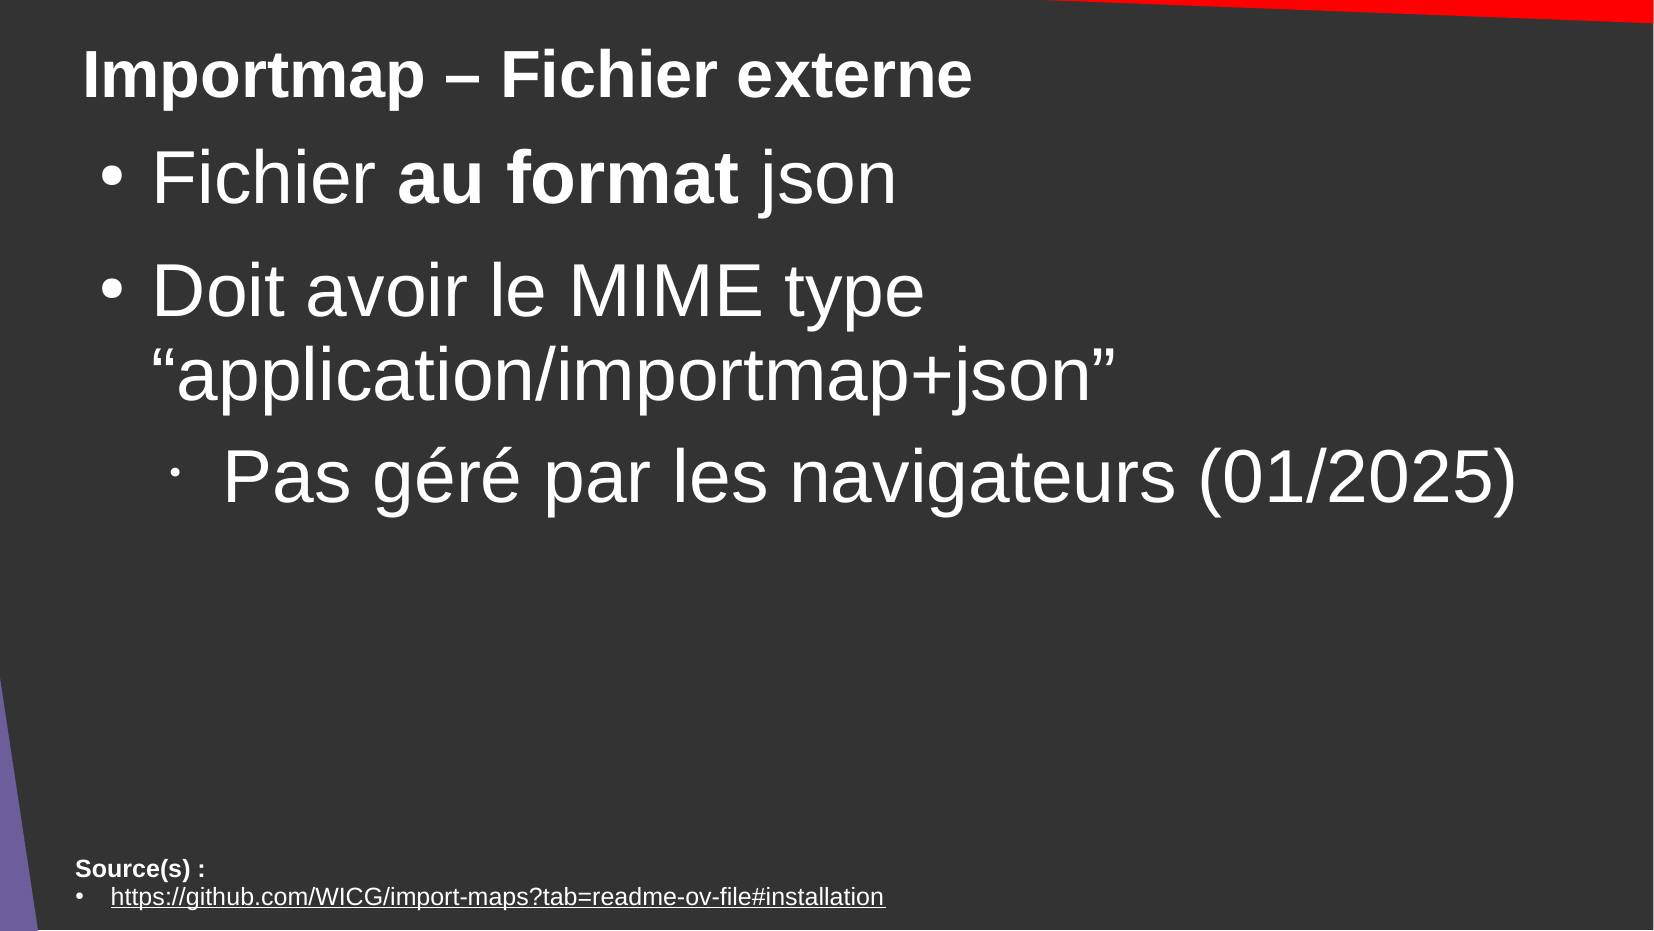

# Importmap – Fichier externe
Fichier au format json
Doit avoir le MIME type “application/importmap+json”
Pas géré par les navigateurs (01/2025)
Source(s) :
https://github.com/WICG/import-maps?tab=readme-ov-file#installation